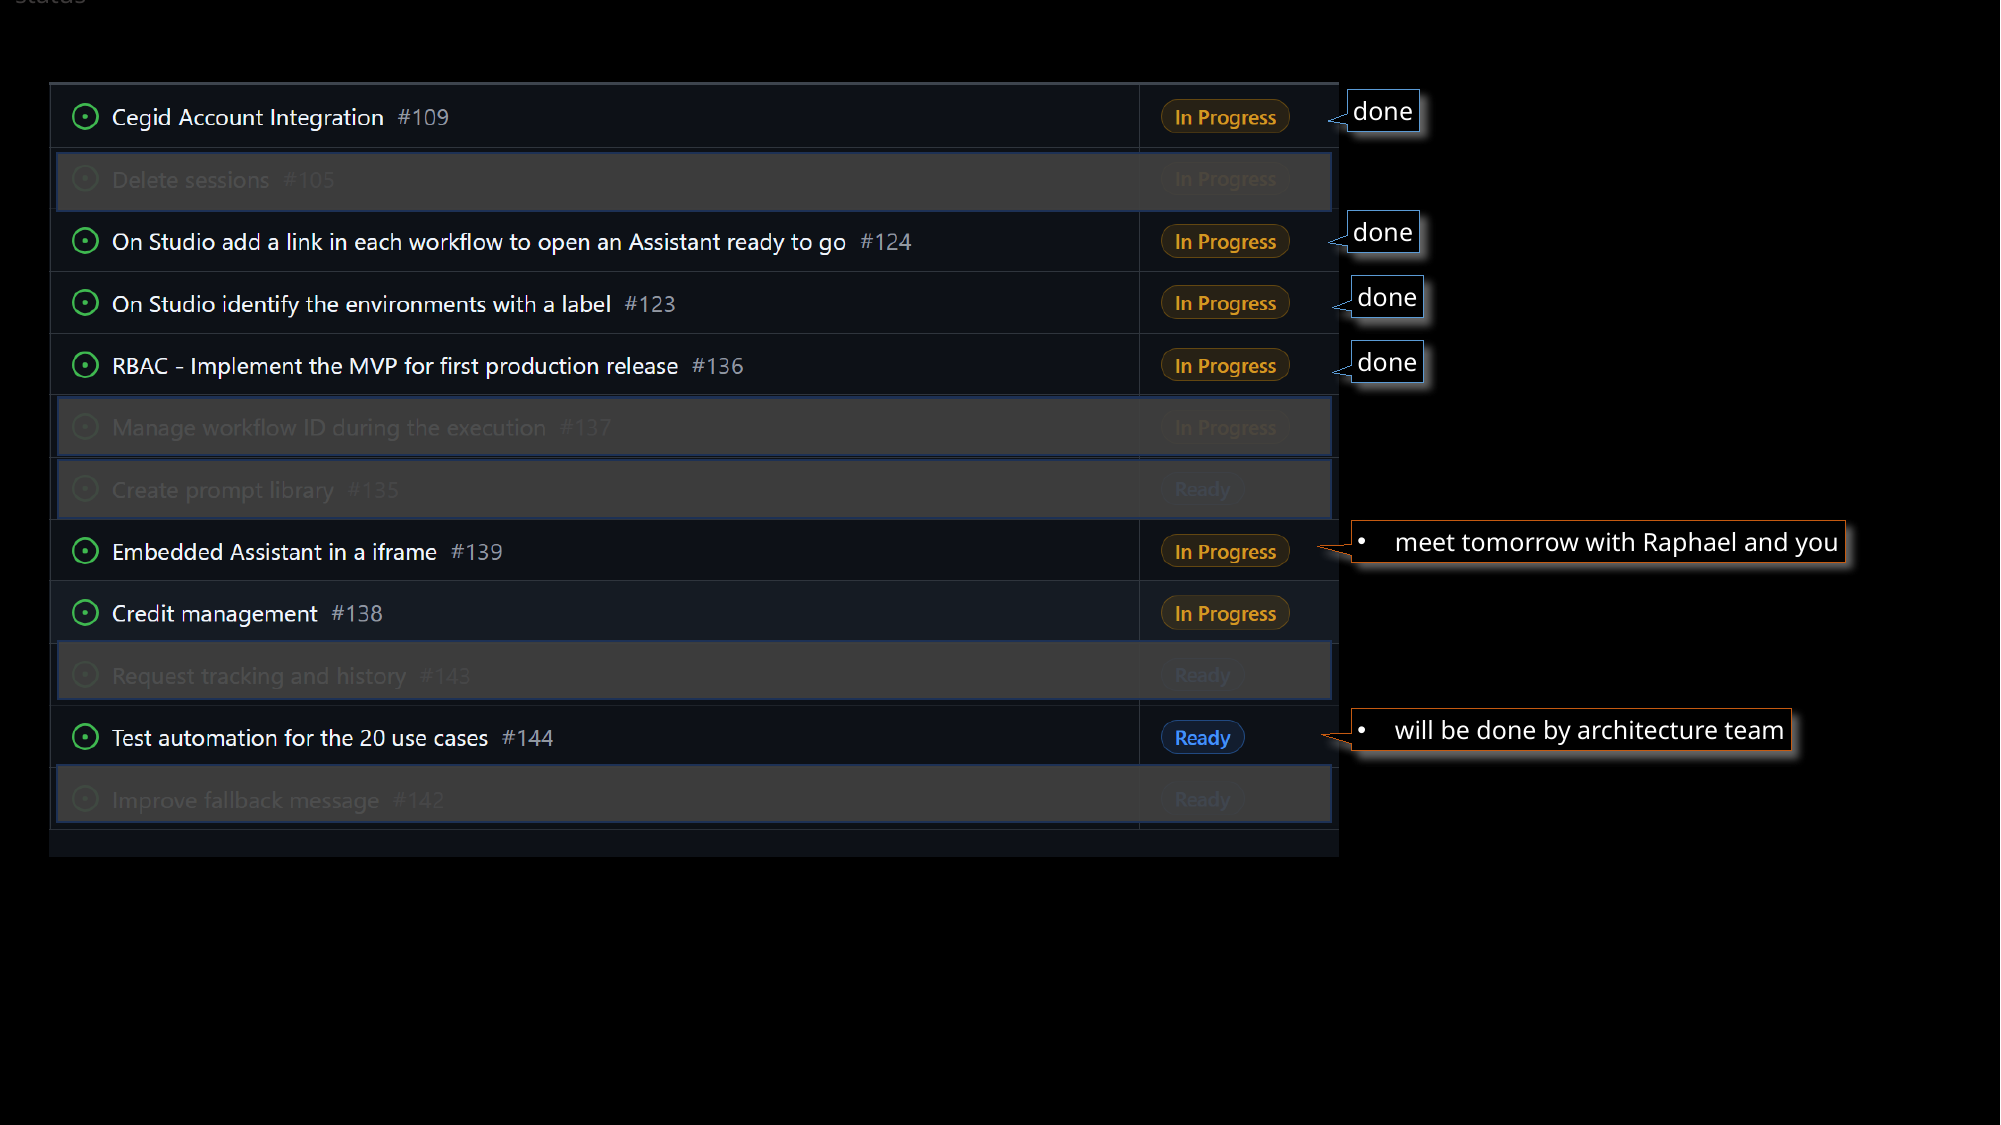

# 5. status
done
done
done
done
meet tomorrow with Raphael and you
will be done by architecture team